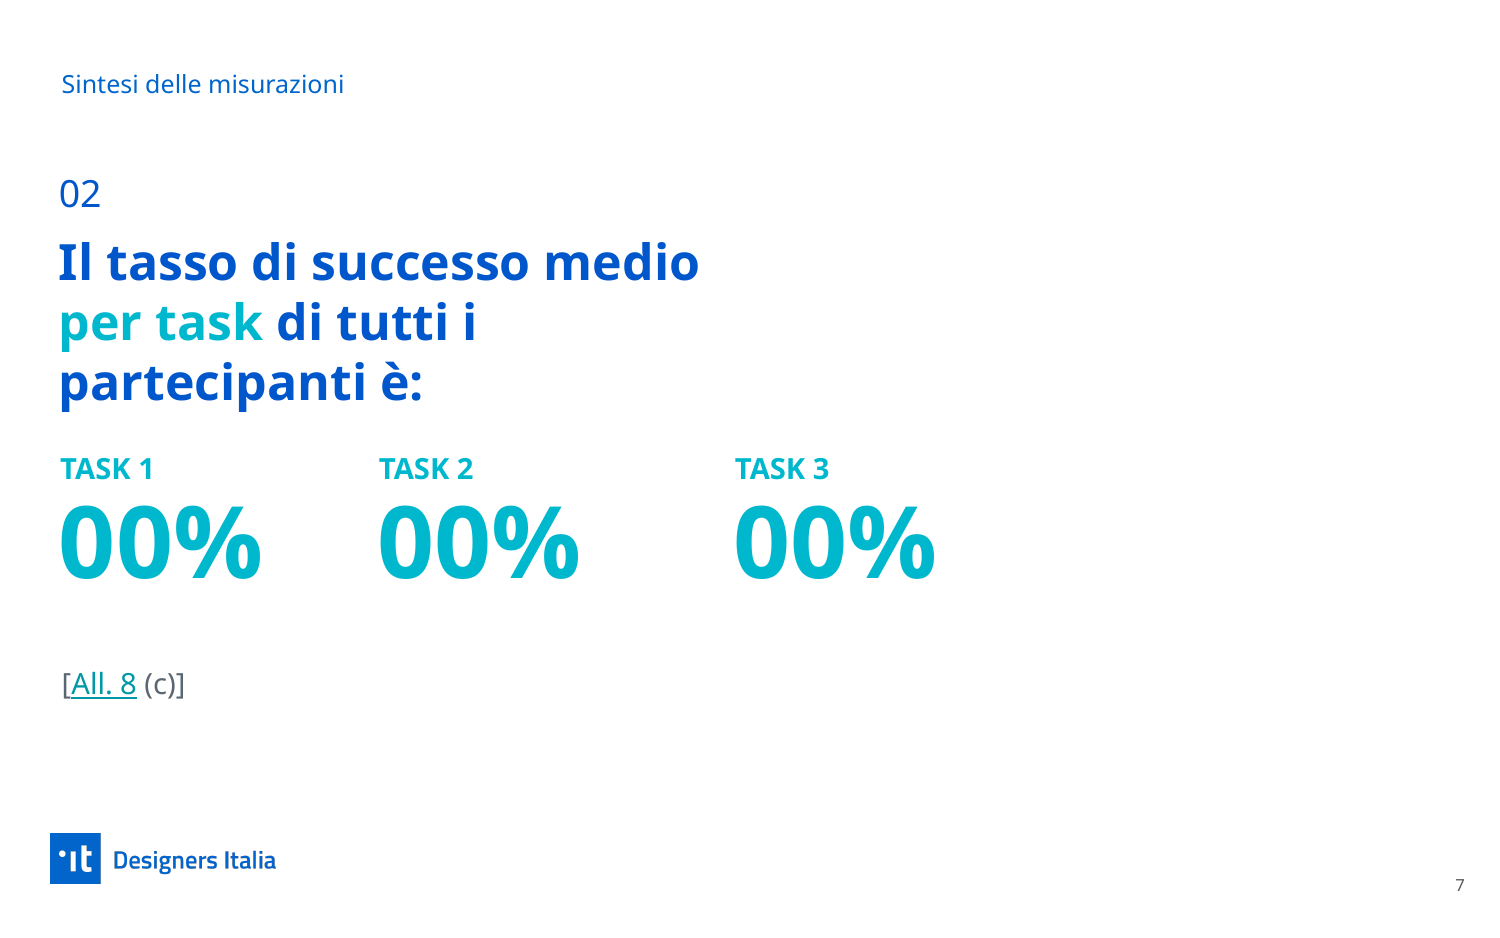

Sintesi delle misurazioni
02
Il tasso di successo medio per task di tutti i partecipanti è:
TASK 1
TASK 2
TASK 3
00%
00%
00%
[All. 8 (c)]